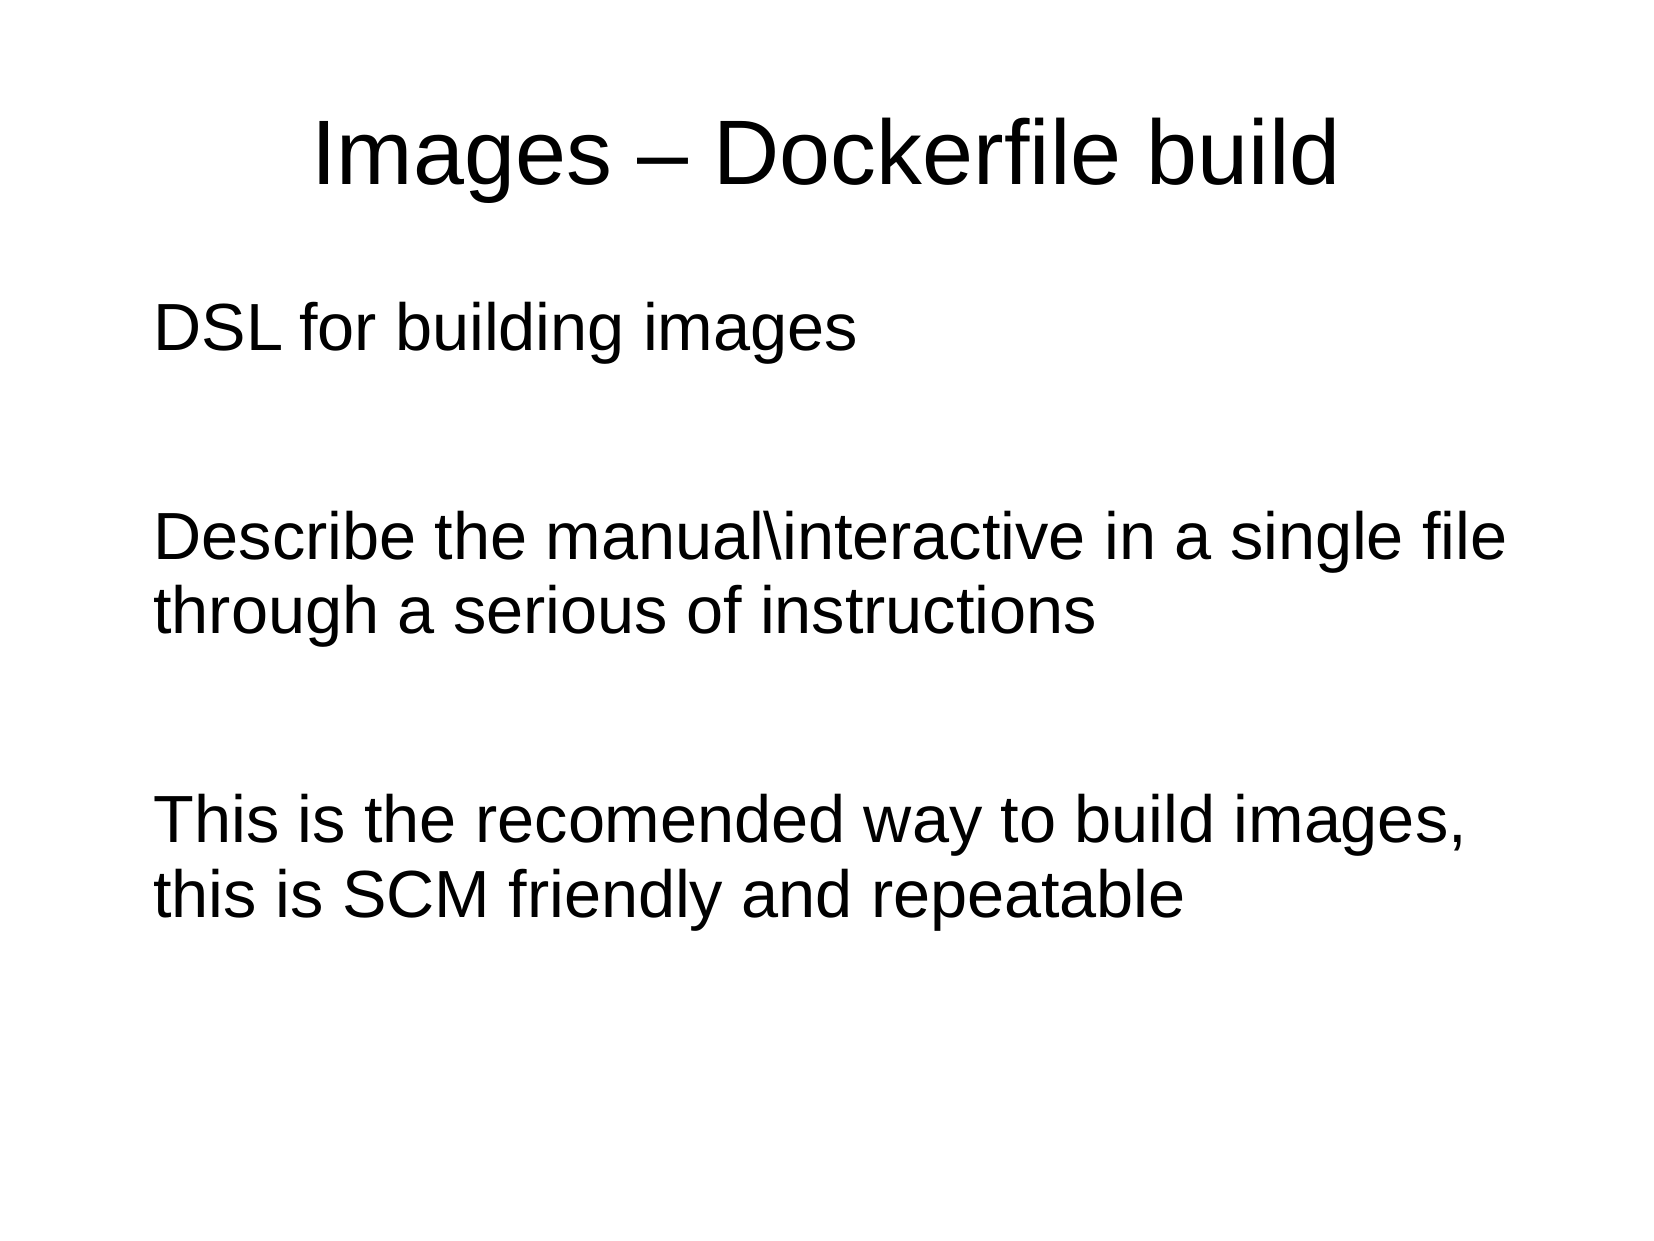

# Images – Dockerfile build
DSL for building images
Describe the manual\interactive in a single file through a serious of instructions
This is the recomended way to build images, this is SCM friendly and repeatable